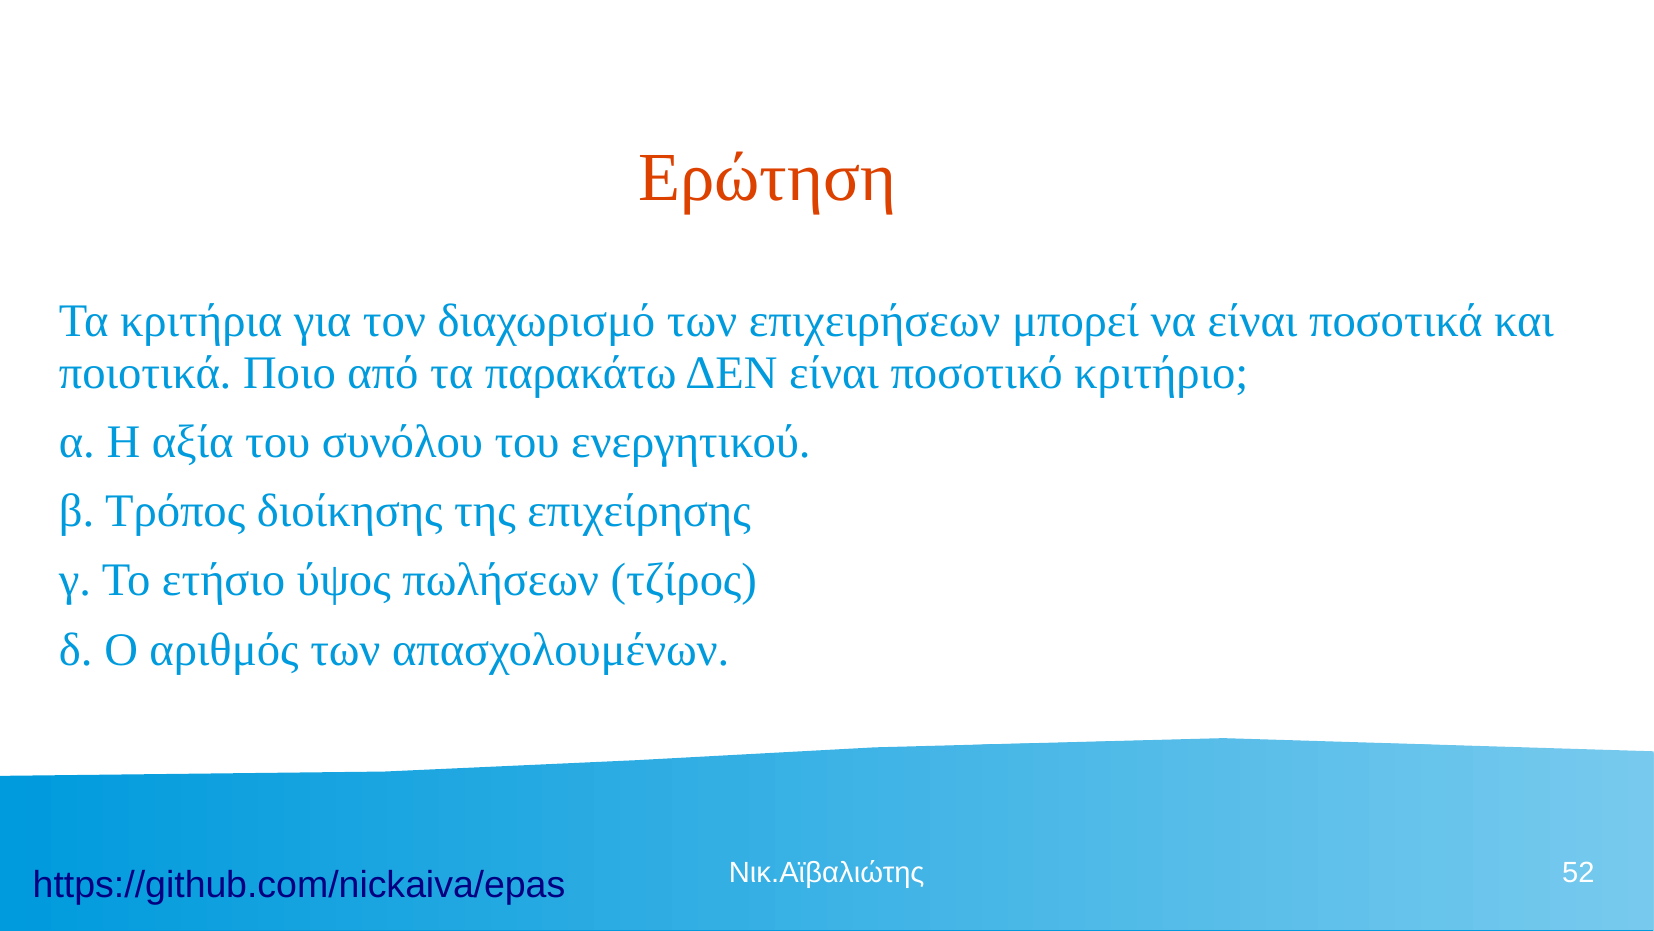

# Ερώτηση
Τα κριτήρια για τον διαχωρισμό των επιχειρήσεων μπορεί να είναι ποσοτικά και ποιοτικά. Ποιο από τα παρακάτω ΔΕΝ είναι ποσοτικό κριτήριο;
α. Η αξία του συνόλου του ενεργητικού.
β. Τρόπος διοίκησης της επιχείρησης
γ. Το ετήσιο ύψος πωλήσεων (τζίρος)
δ. Ο αριθμός των απασχολουμένων.
Νικ.Αϊβαλιώτης
52